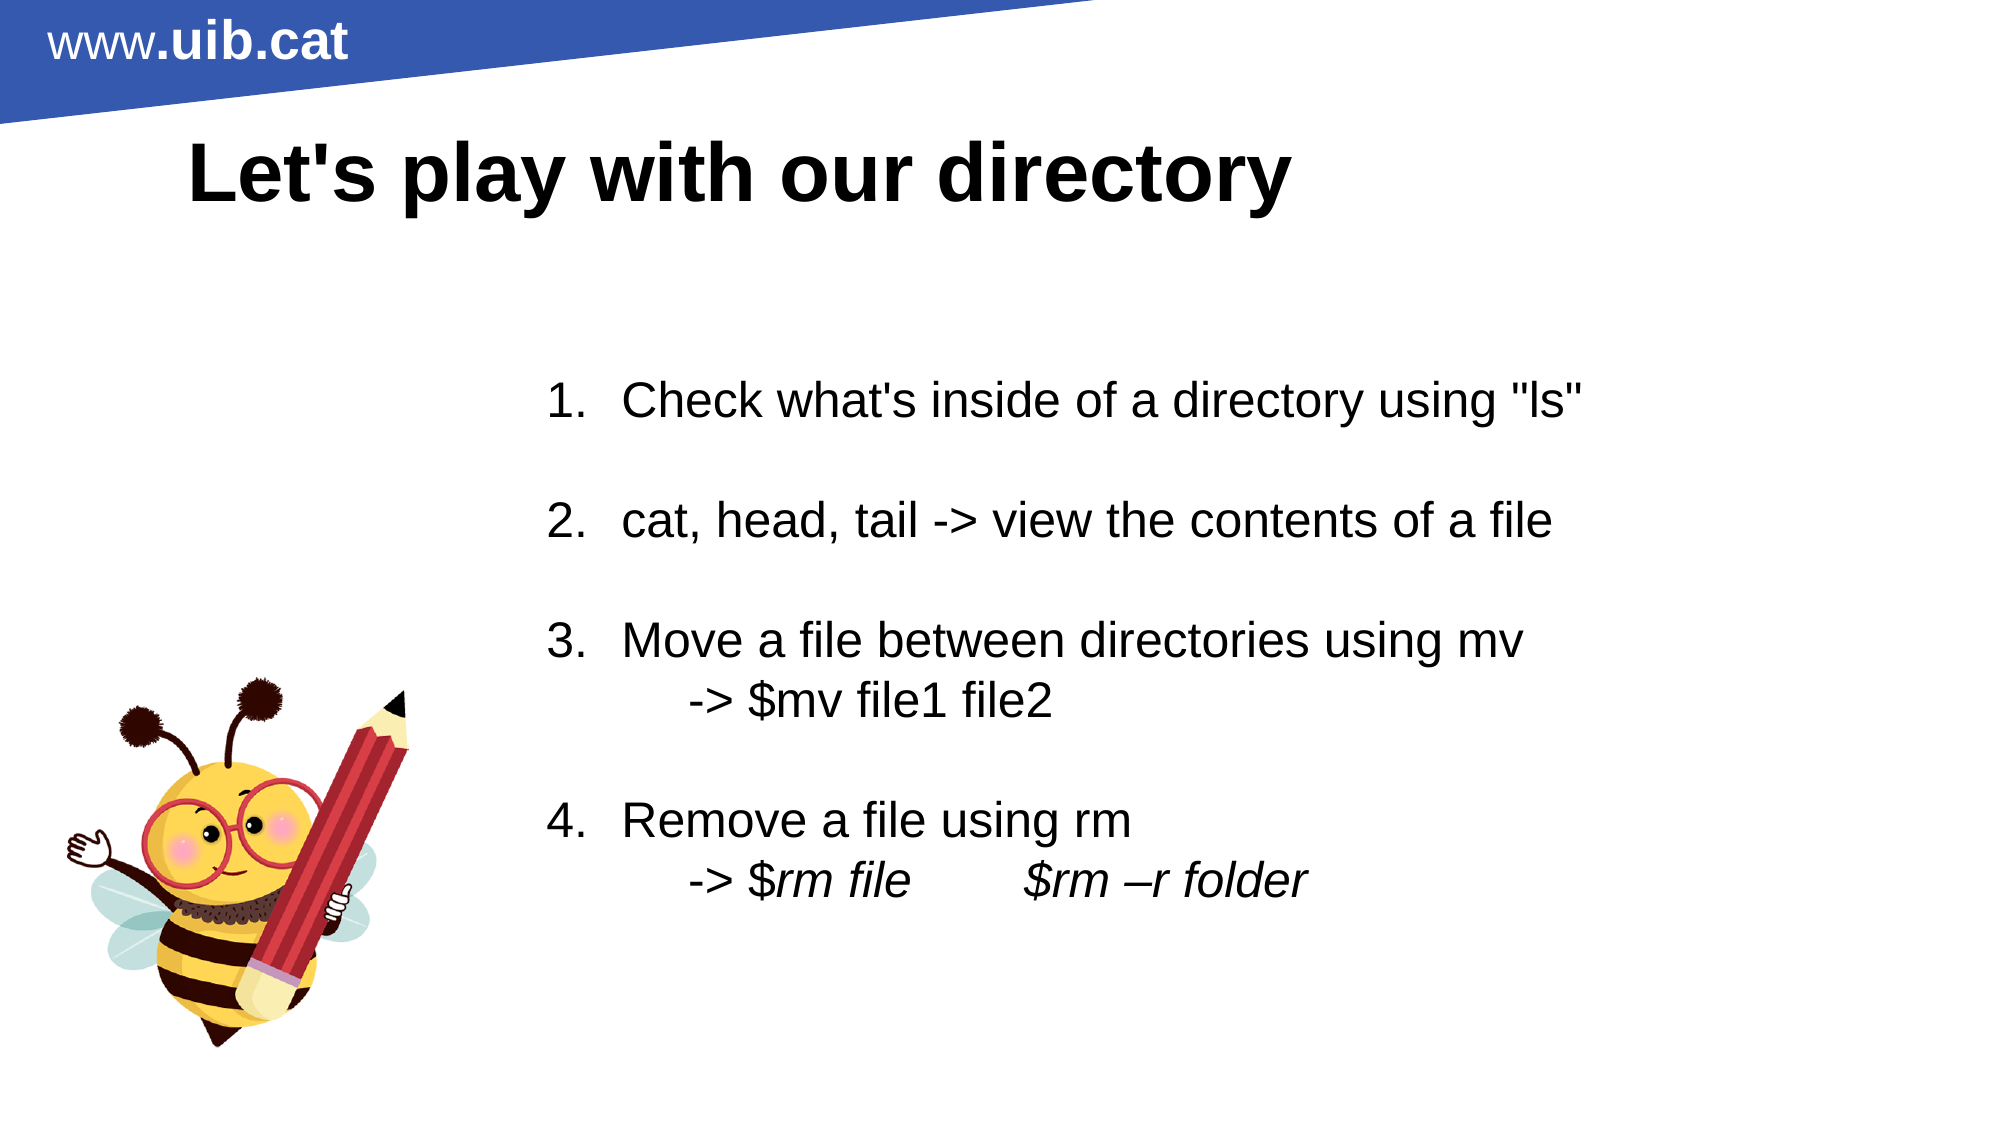

Let's play with our directory
Check what's inside of a directory using "ls"
cat, head, tail -> view the contents of a file
Move a file between directories using mv
-> $mv file1 file2
Remove a file using rm
-> $rm file        $rm –r folder